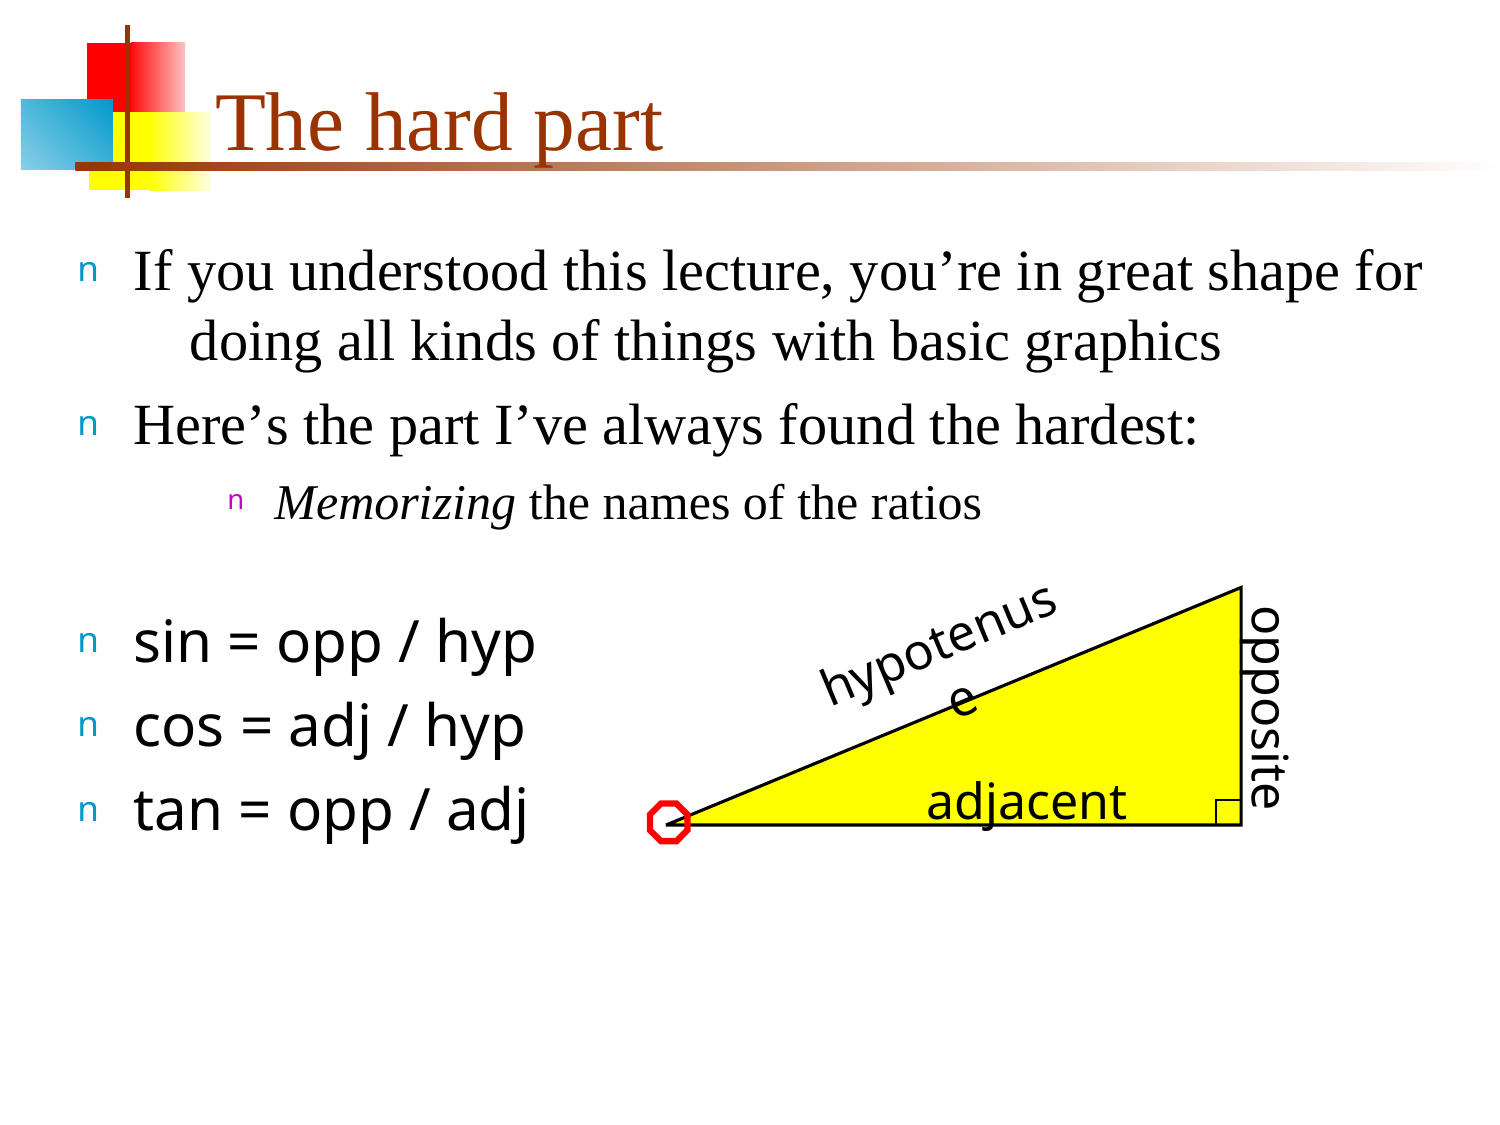

# The hard part
If you understood this lecture, you’re in great shape for doing all kinds of things with basic graphics
Here’s the part I’ve always found the hardest:
Memorizing the names of the ratios
sin = opp / hyp
cos = adj / hyp
tan = opp / adj
hypotenuse
opposite
adjacent